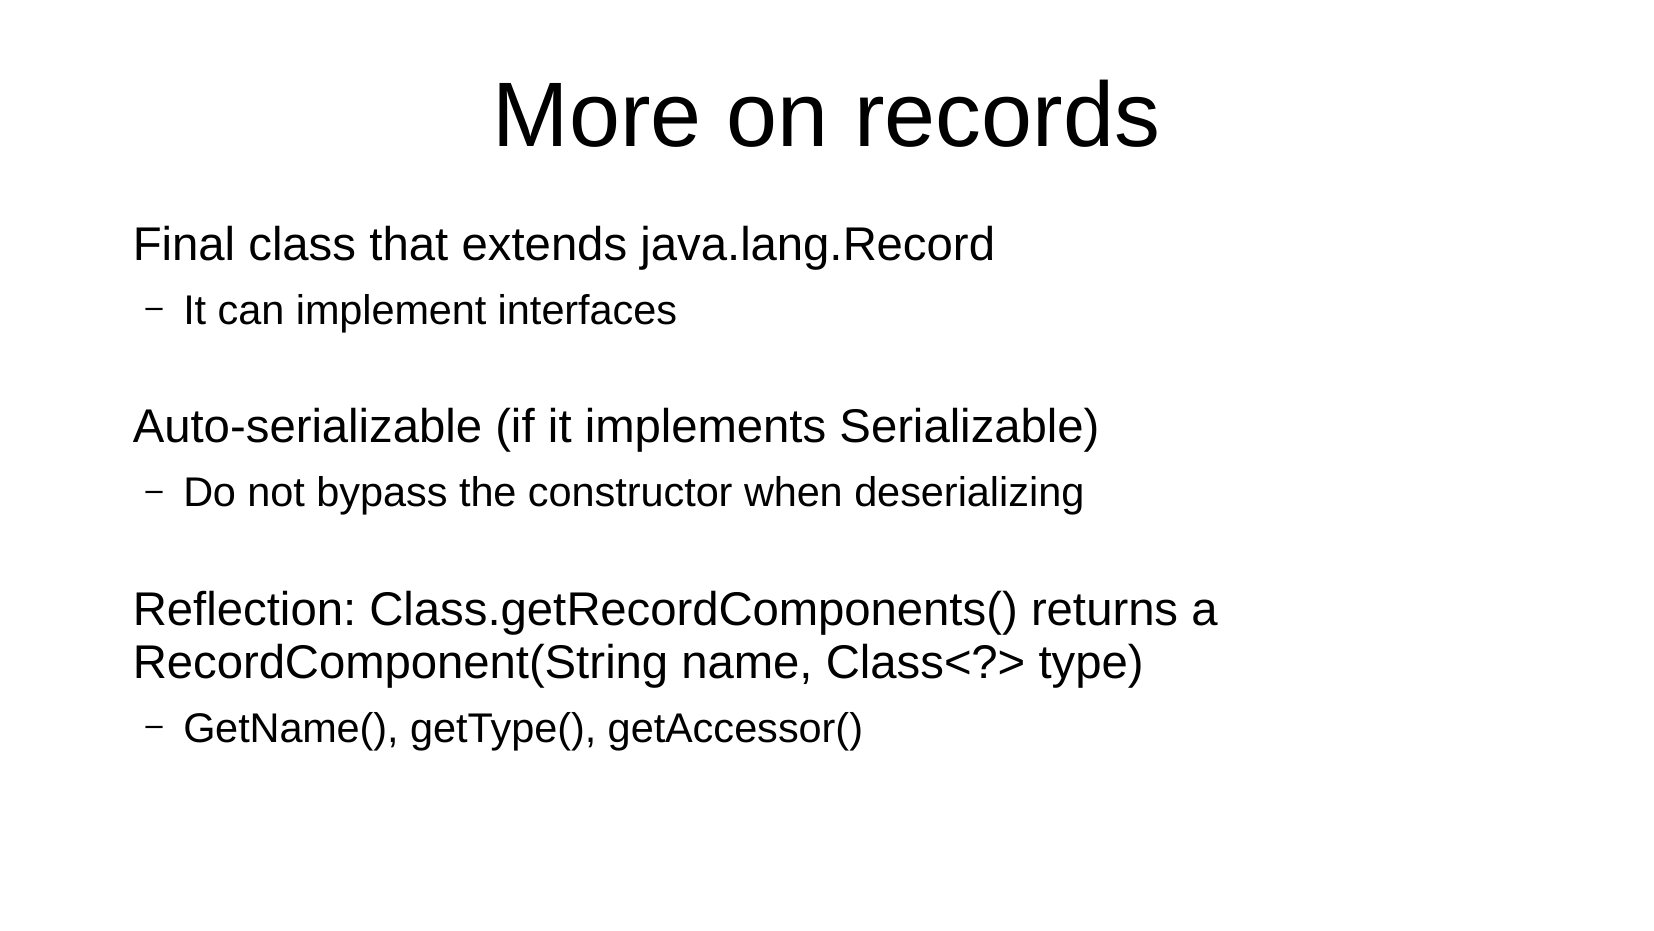

# More on records
Final class that extends java.lang.Record
It can implement interfaces
Auto-serializable (if it implements Serializable)
Do not bypass the constructor when deserializing
Reflection: Class.getRecordComponents() returns a RecordComponent(String name, Class<?> type)
GetName(), getType(), getAccessor()